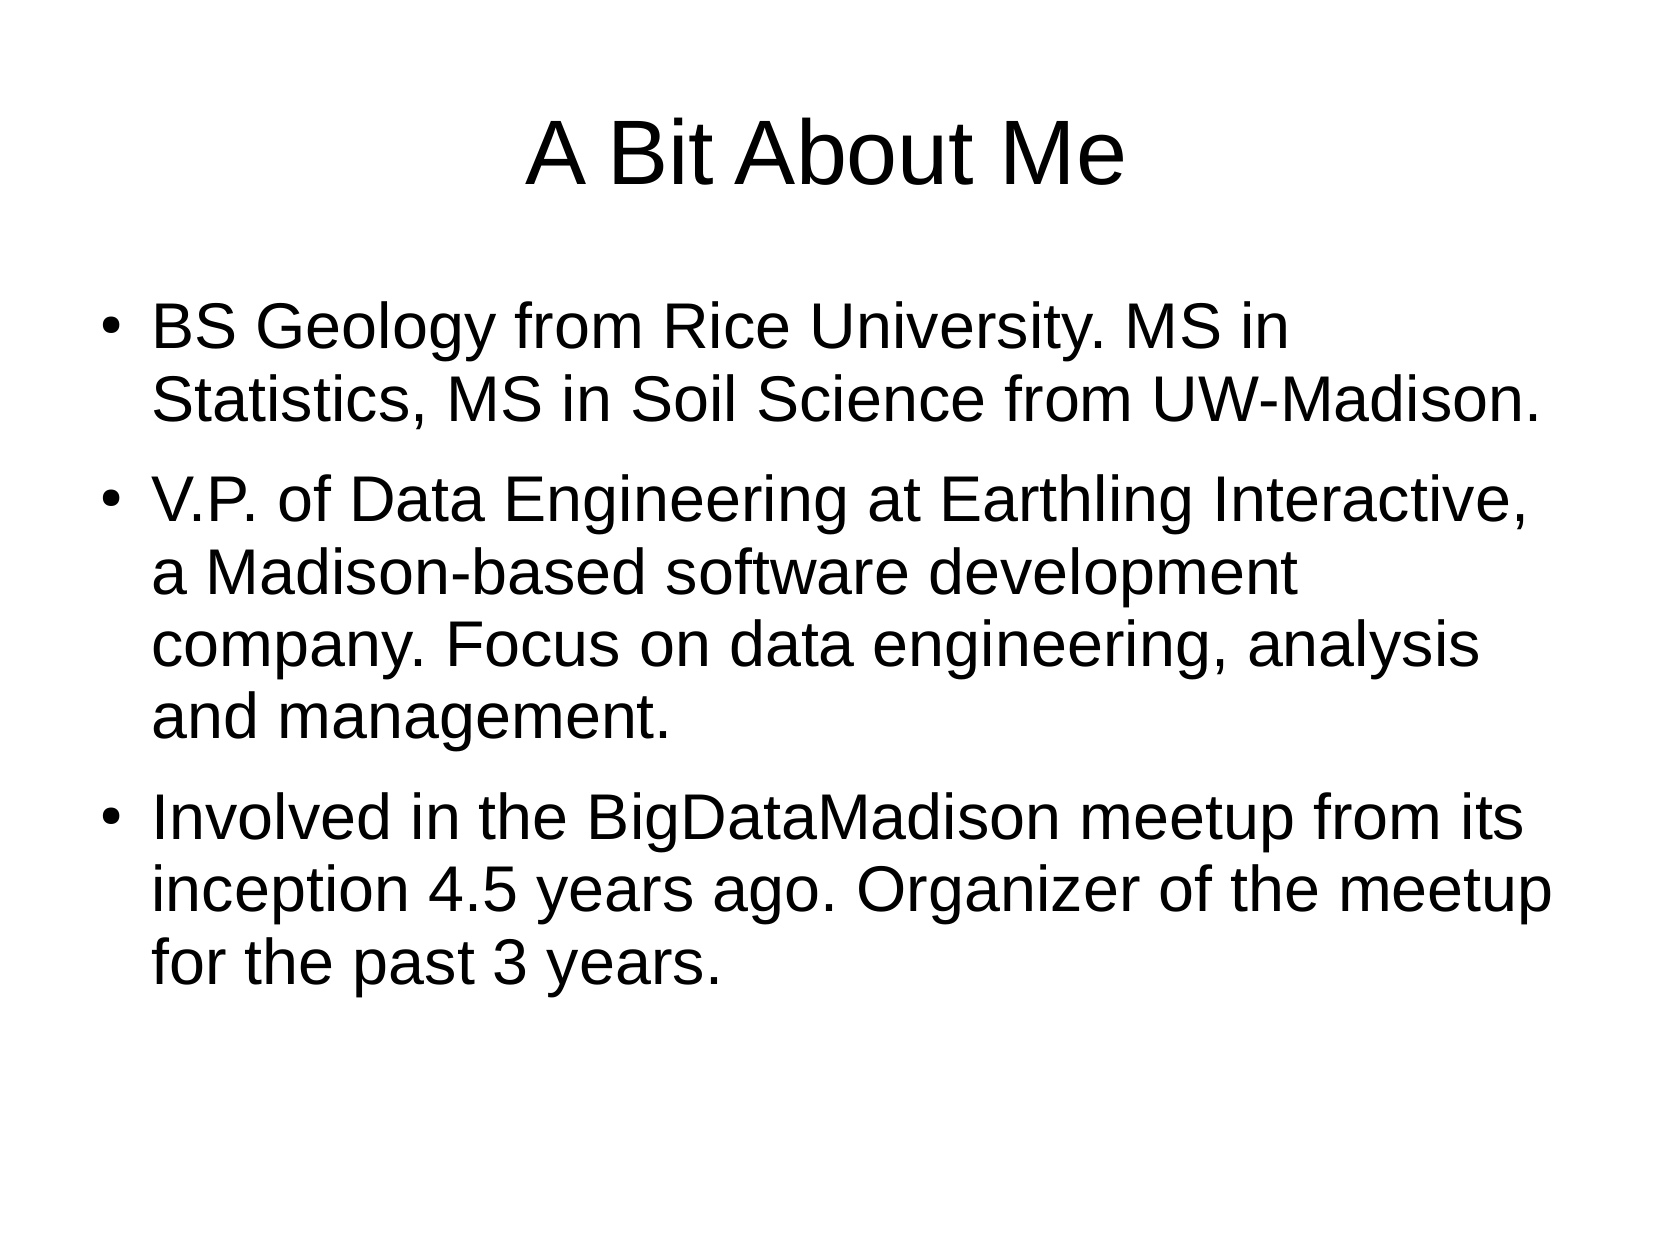

# A Bit About Me
BS Geology from Rice University. MS in Statistics, MS in Soil Science from UW-Madison.
V.P. of Data Engineering at Earthling Interactive, a Madison-based software development company. Focus on data engineering, analysis and management.
Involved in the BigDataMadison meetup from its inception 4.5 years ago. Organizer of the meetup for the past 3 years.